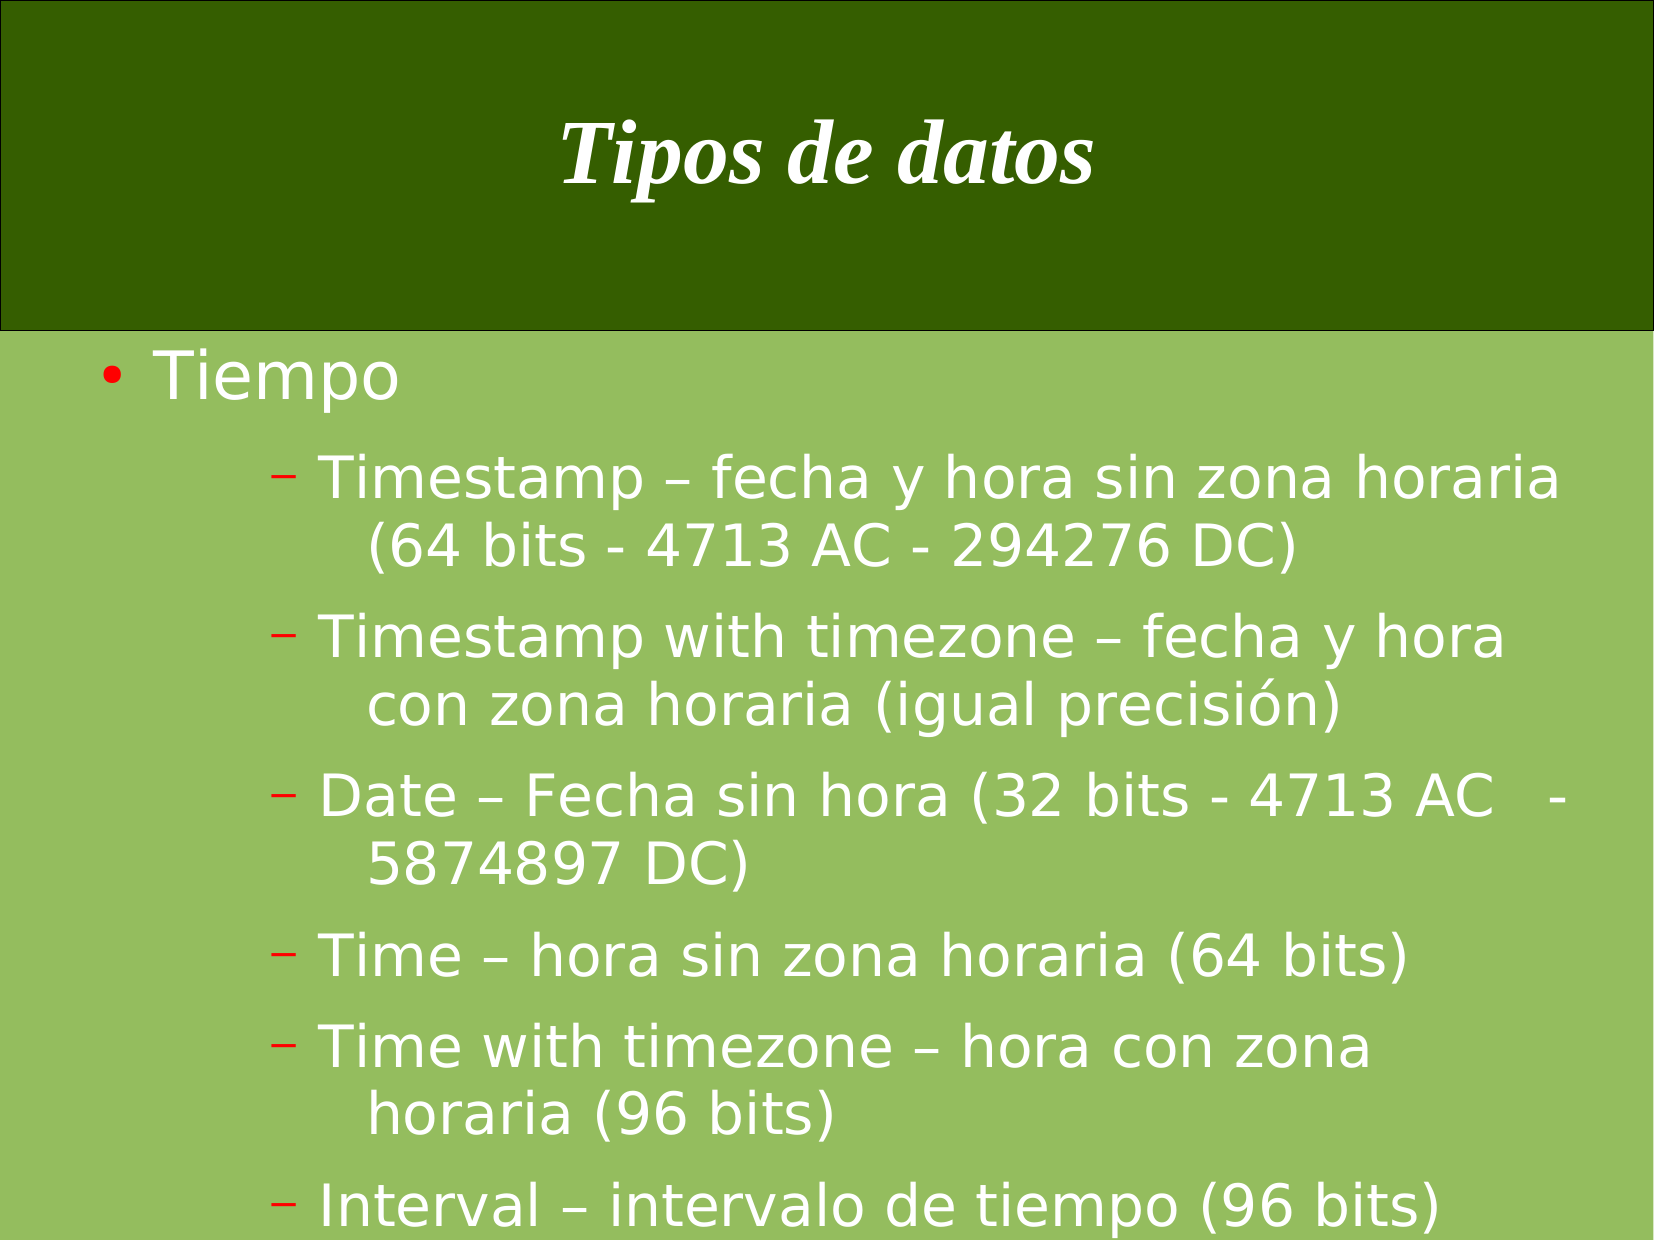

# Tipos de datos
Tiempo
Timestamp – fecha y hora sin zona horaria (64 bits - 4713 AC - 294276 DC)
Timestamp with timezone – fecha y hora con zona horaria (igual precisión)
Date – Fecha sin hora (32 bits - 4713 AC	- 5874897 DC)
Time – hora sin zona horaria (64 bits)
Time with timezone – hora con zona horaria (96 bits)
Interval – intervalo de tiempo (96 bits)